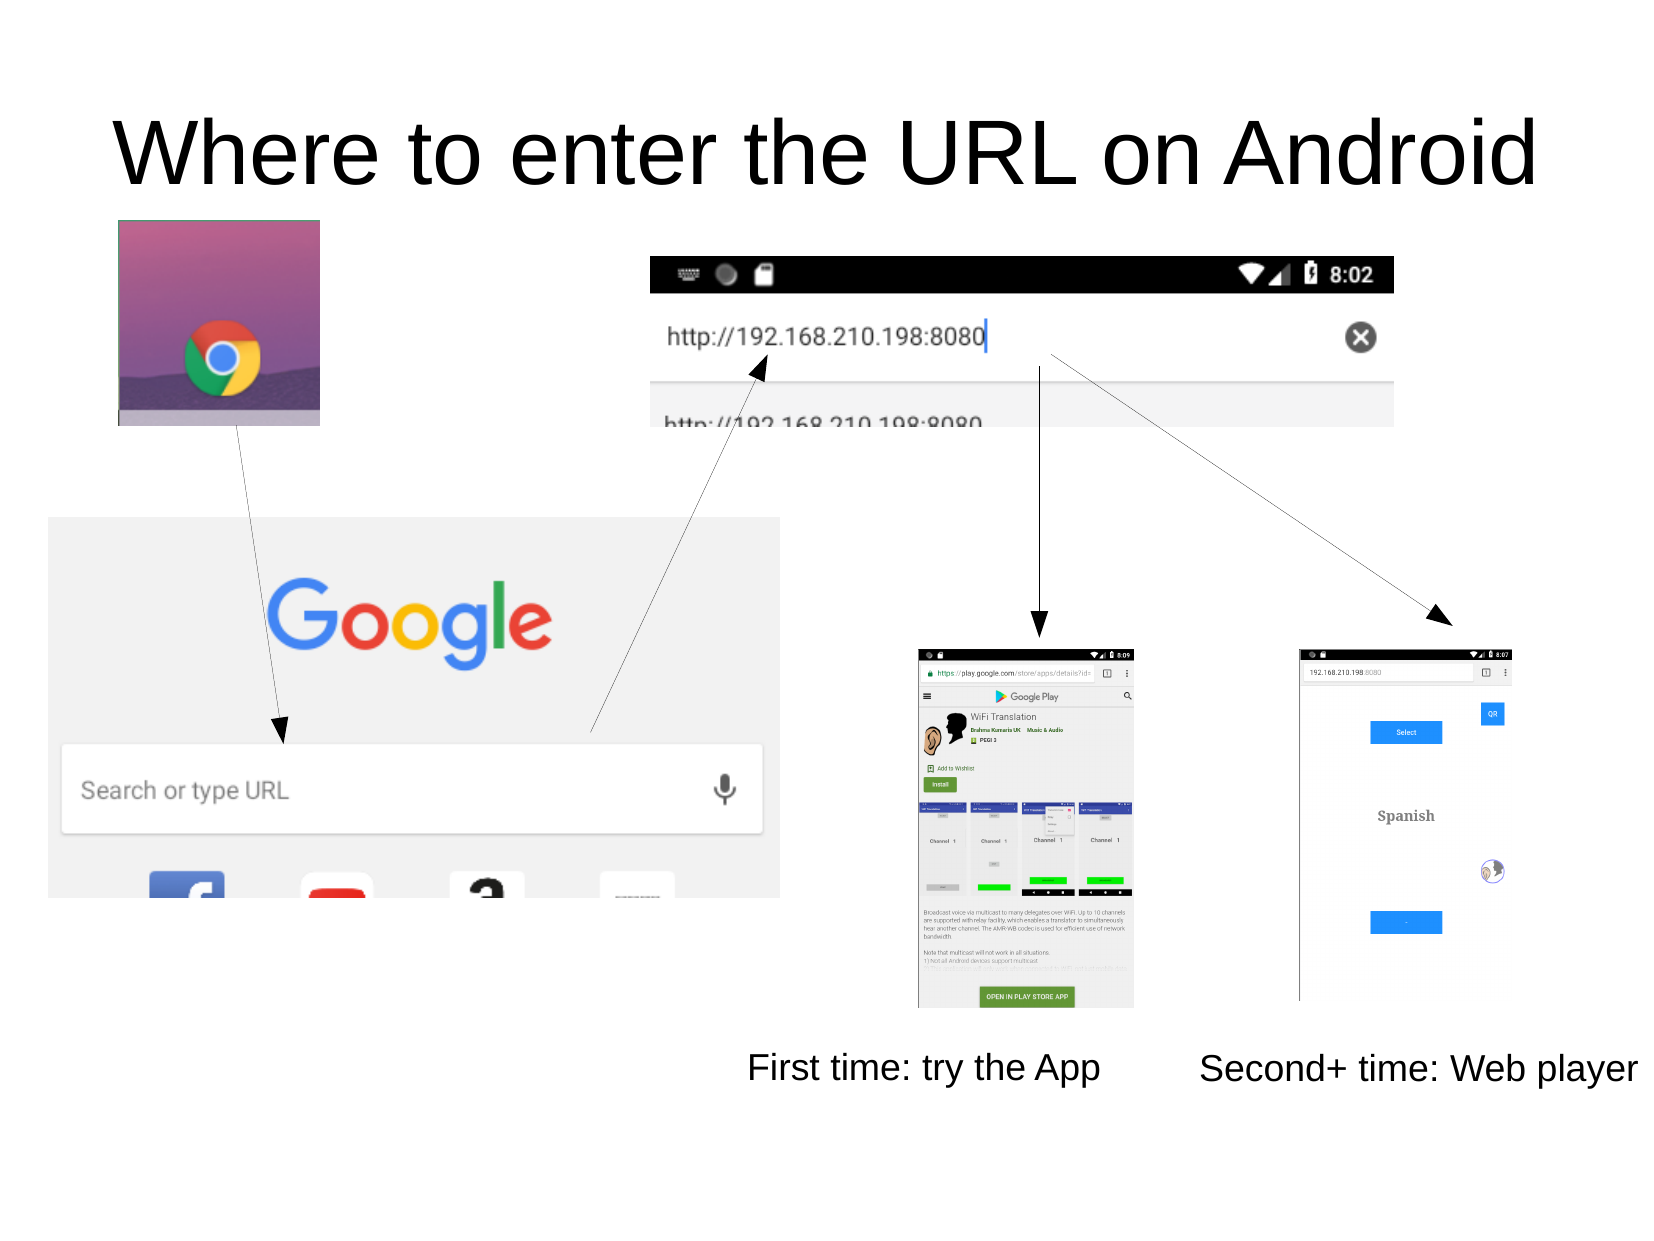

# Where to enter the URL on Android
First time: try the App
Second+ time: Web player